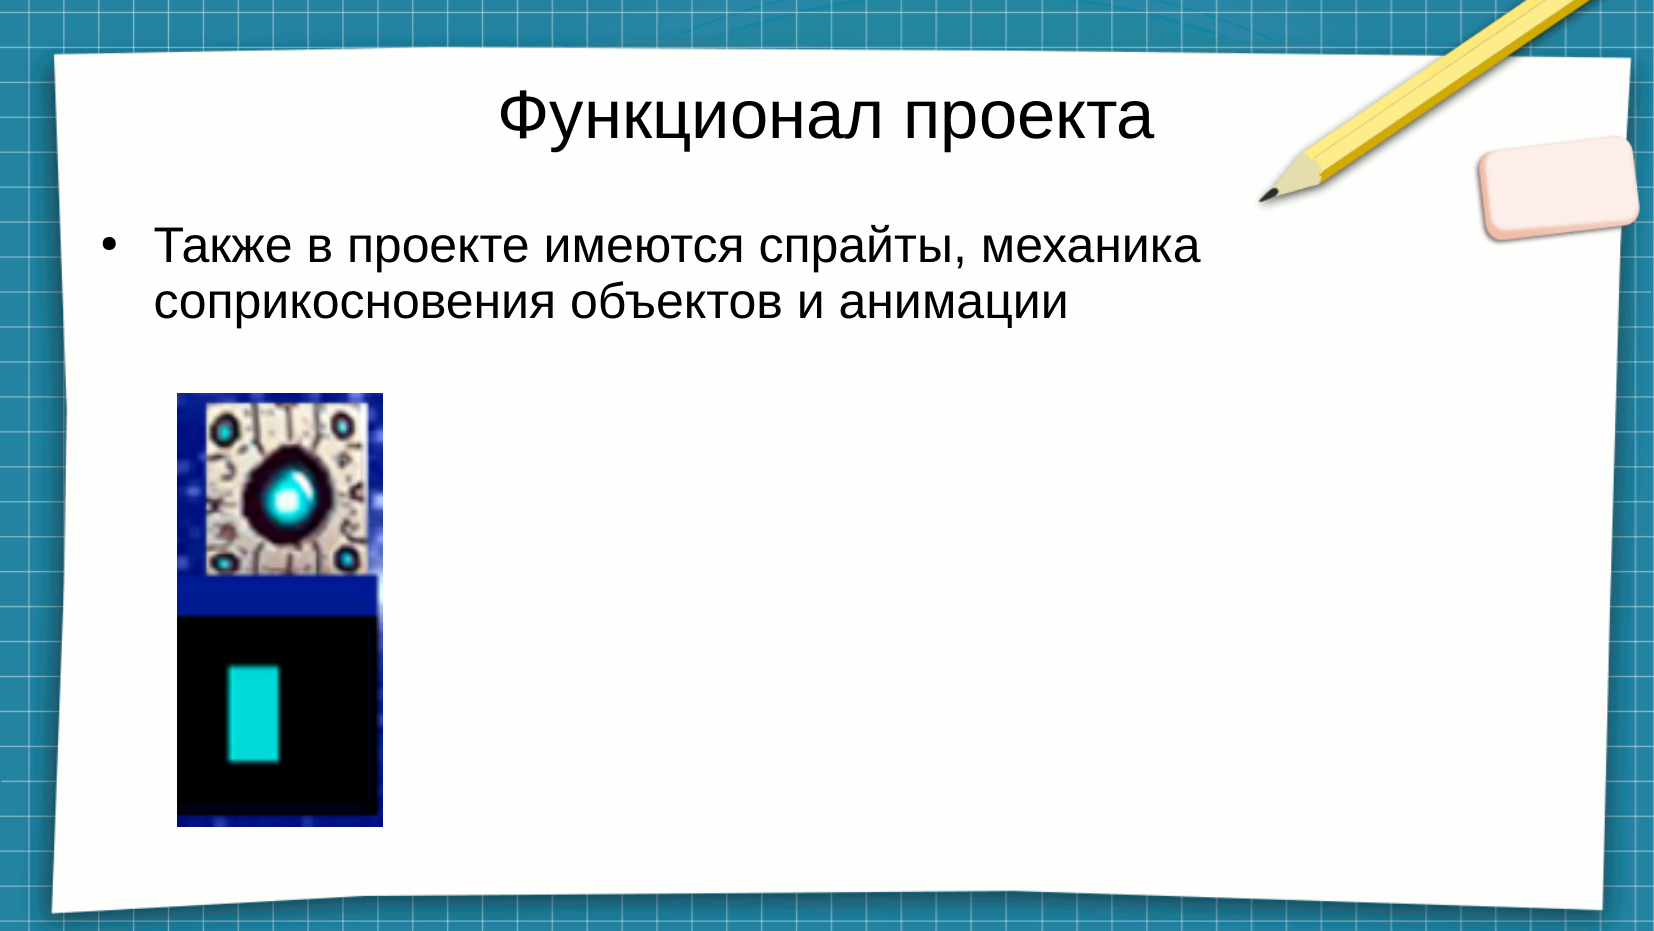

# Функционал проекта
Также в проекте имеются спрайты, механика соприкосновения объектов и анимации